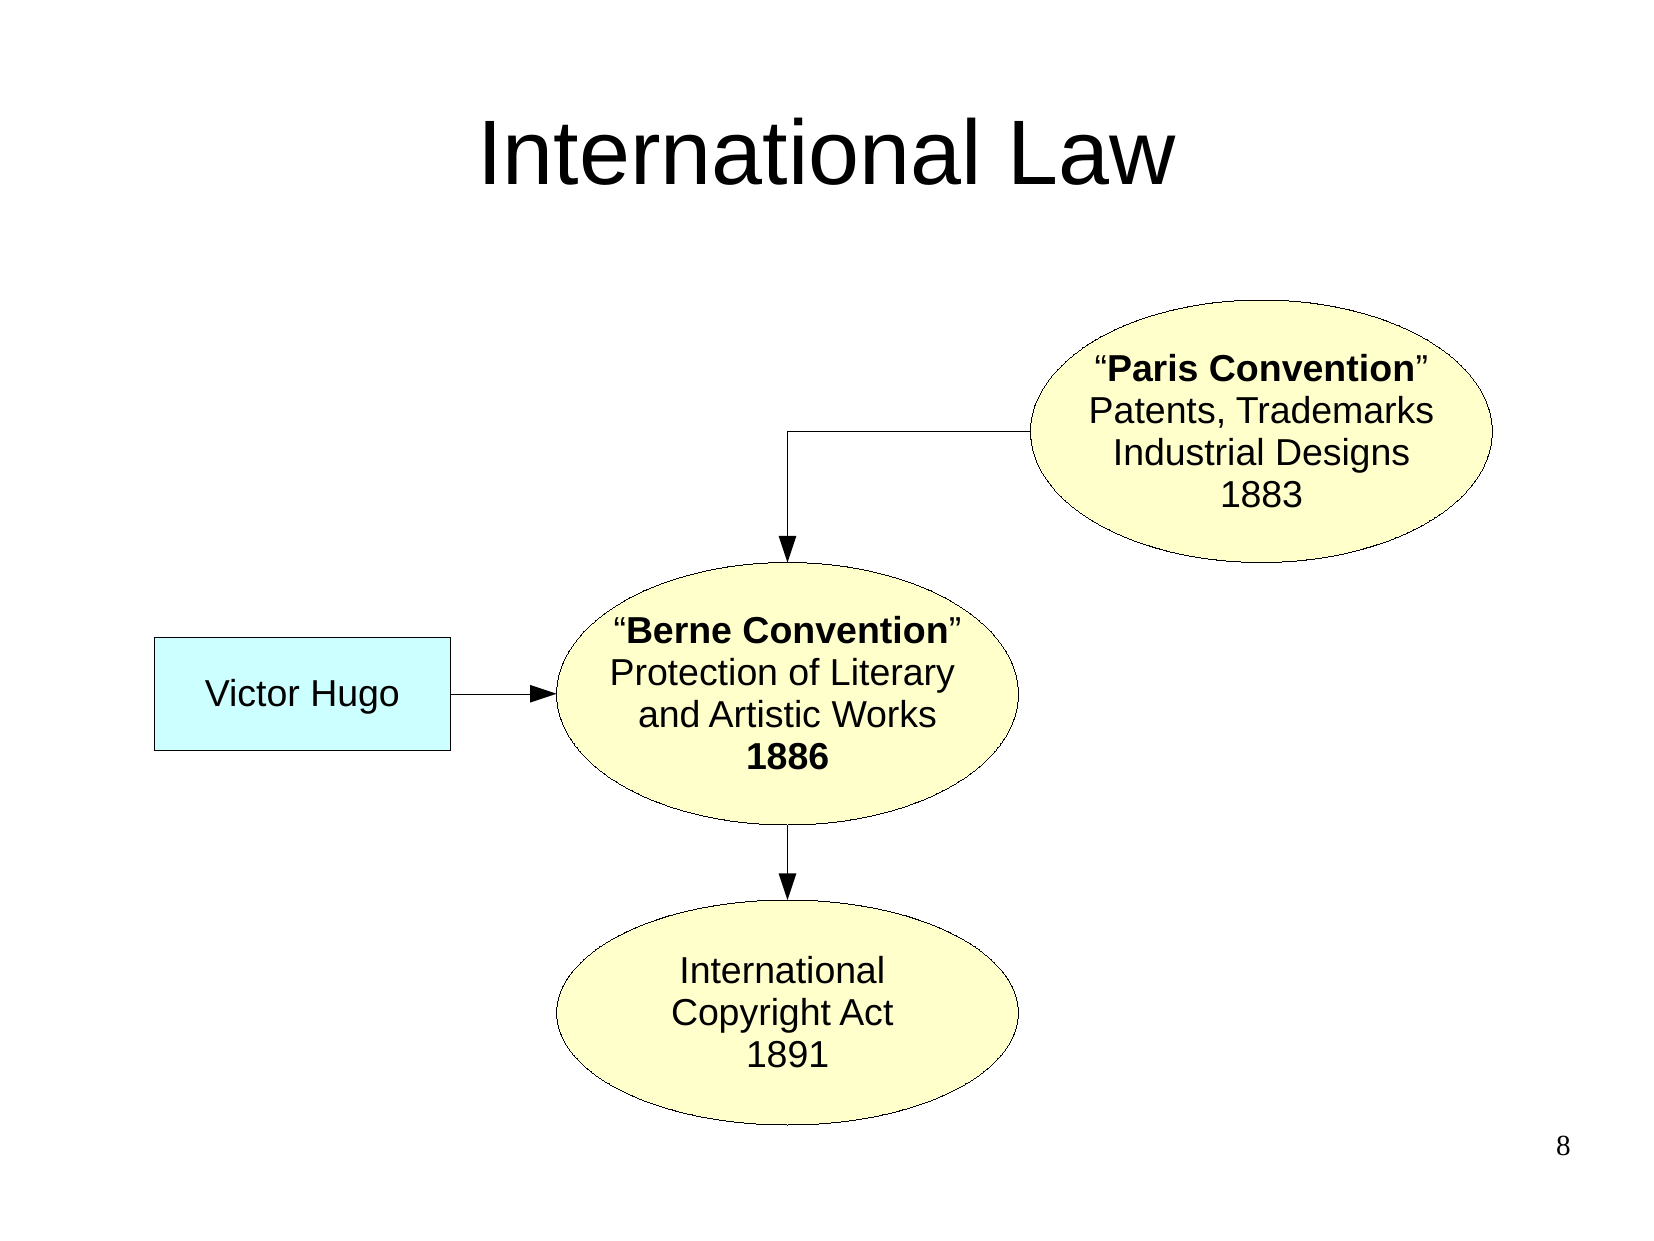

# International Law
“Paris Convention”
Patents, Trademarks
Industrial Designs
1883
“Berne Convention”
Protection of Literary
and Artistic Works
1886
Victor Hugo
International
Copyright Act
1891
8